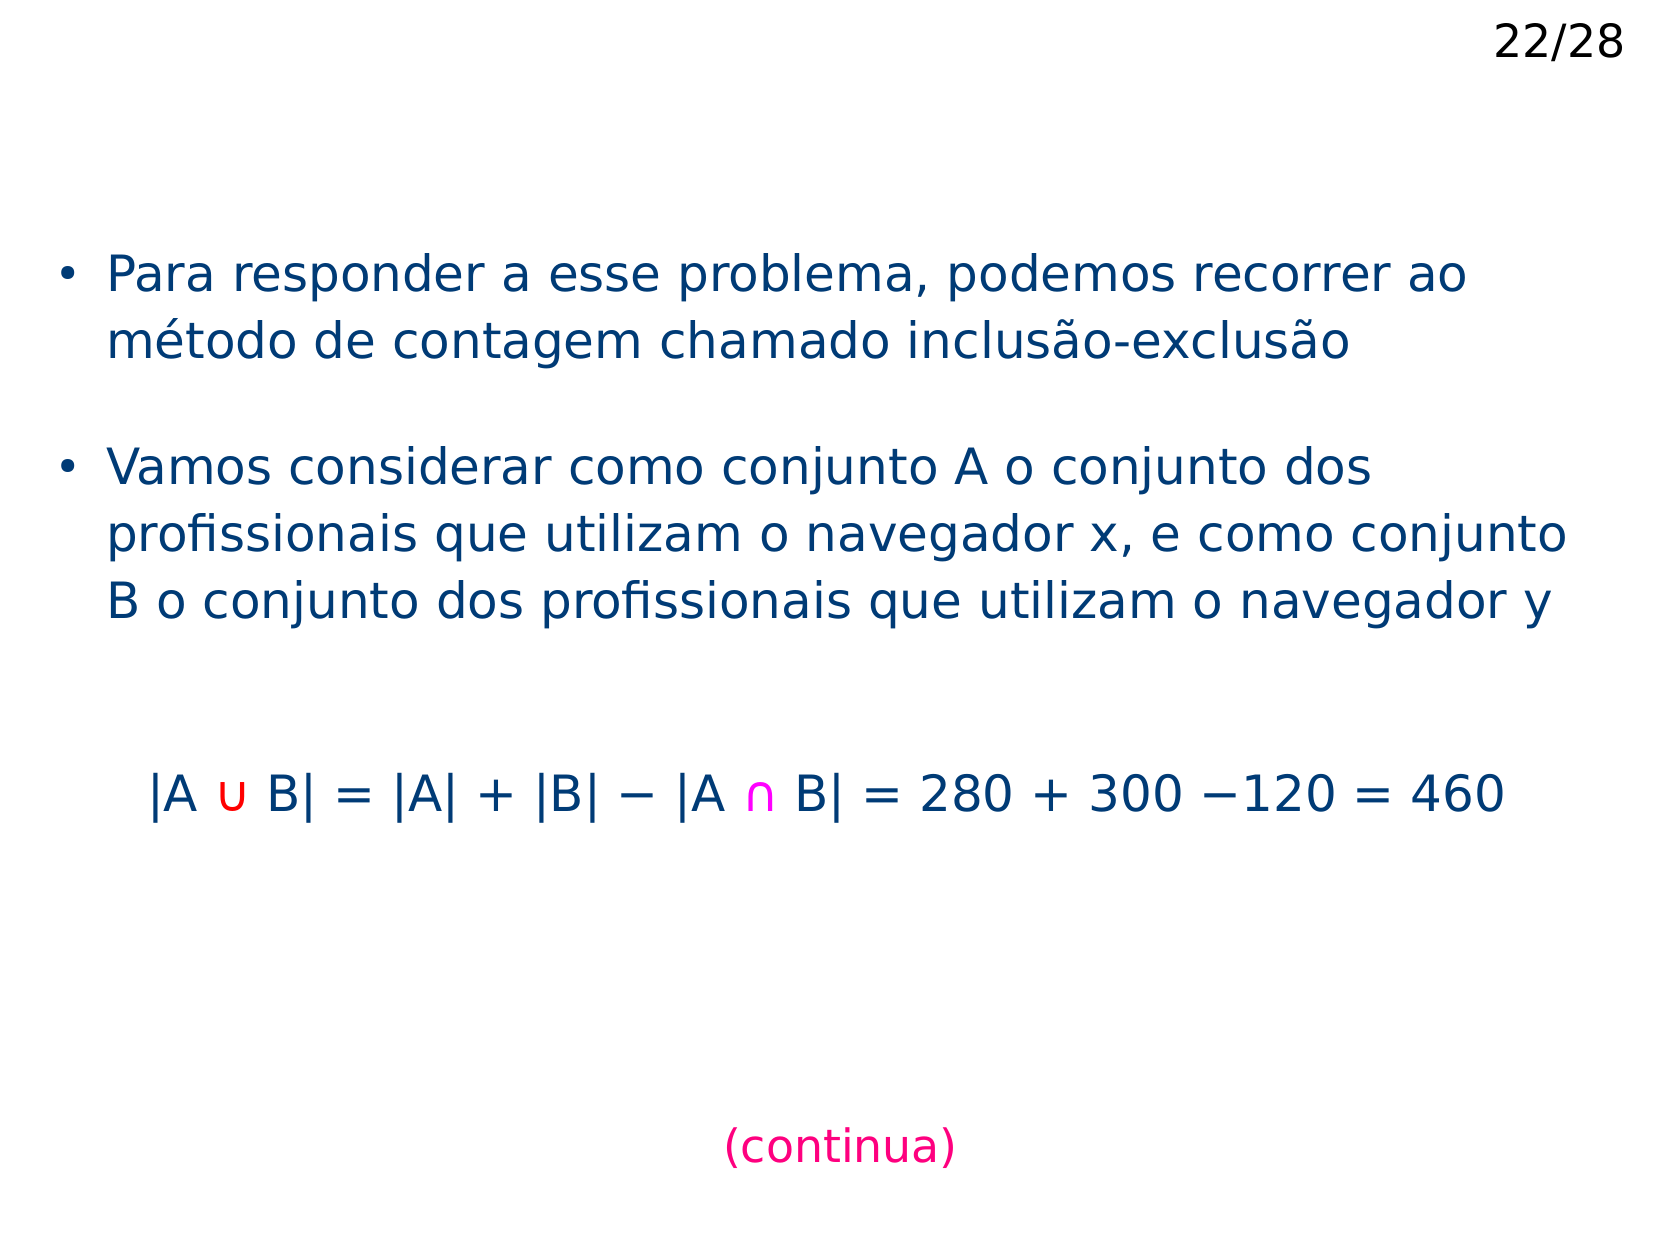

22
#
Para responder a esse problema, podemos recorrer ao método de contagem chamado inclusão-exclusão
Vamos considerar como conjunto A o conjunto dos profissionais que utilizam o navegador x, e como conjunto B o conjunto dos profissionais que utilizam o navegador y
|A ∪ B| = |A| + |B| − |A ∩ B| = 280 + 300 −120 = 460
(continua)